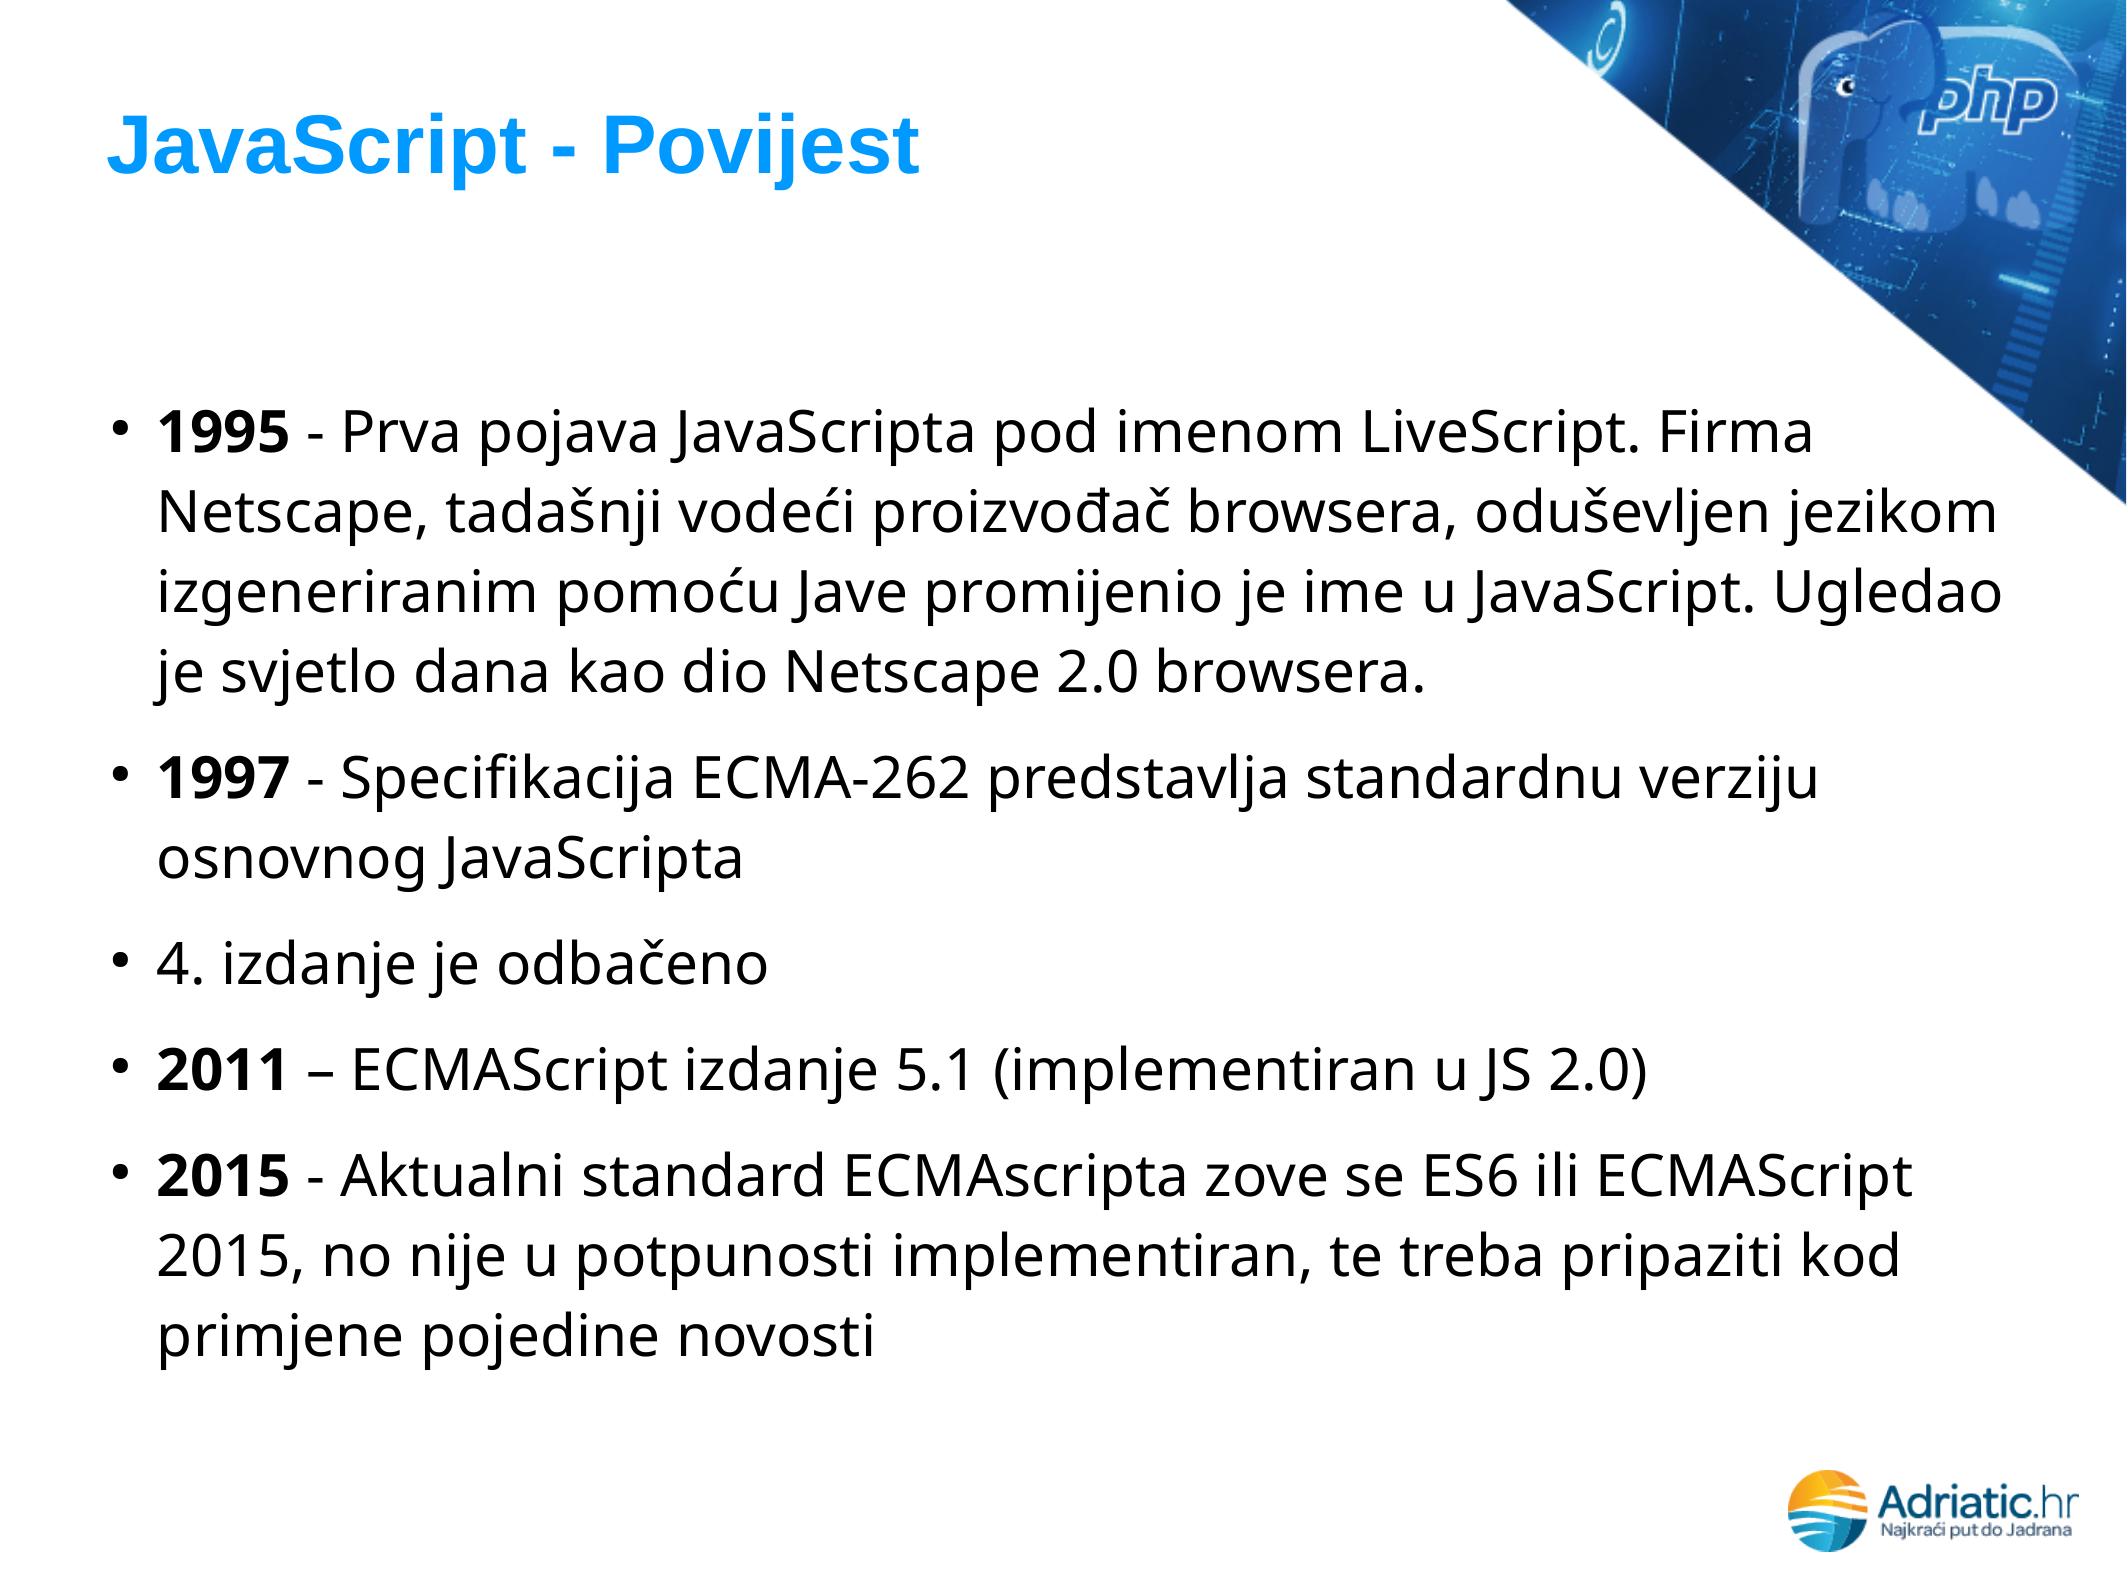

# JavaScript - Povijest
1995 - Prva pojava JavaScripta pod imenom LiveScript. Firma Netscape, tadašnji vodeći proizvođač browsera, oduševljen jezikom izgeneriranim pomoću Jave promijenio je ime u JavaScript. Ugledao je svjetlo dana kao dio Netscape 2.0 browsera.
1997 - Specifikacija ECMA-262 predstavlja standardnu verziju osnovnog JavaScripta
4. izdanje je odbačeno
2011 – ECMAScript izdanje 5.1 (implementiran u JS 2.0)
2015 - Aktualni standard ECMAscripta zove se ES6 ili ECMAScript 2015, no nije u potpunosti implementiran, te treba pripaziti kod primjene pojedine novosti